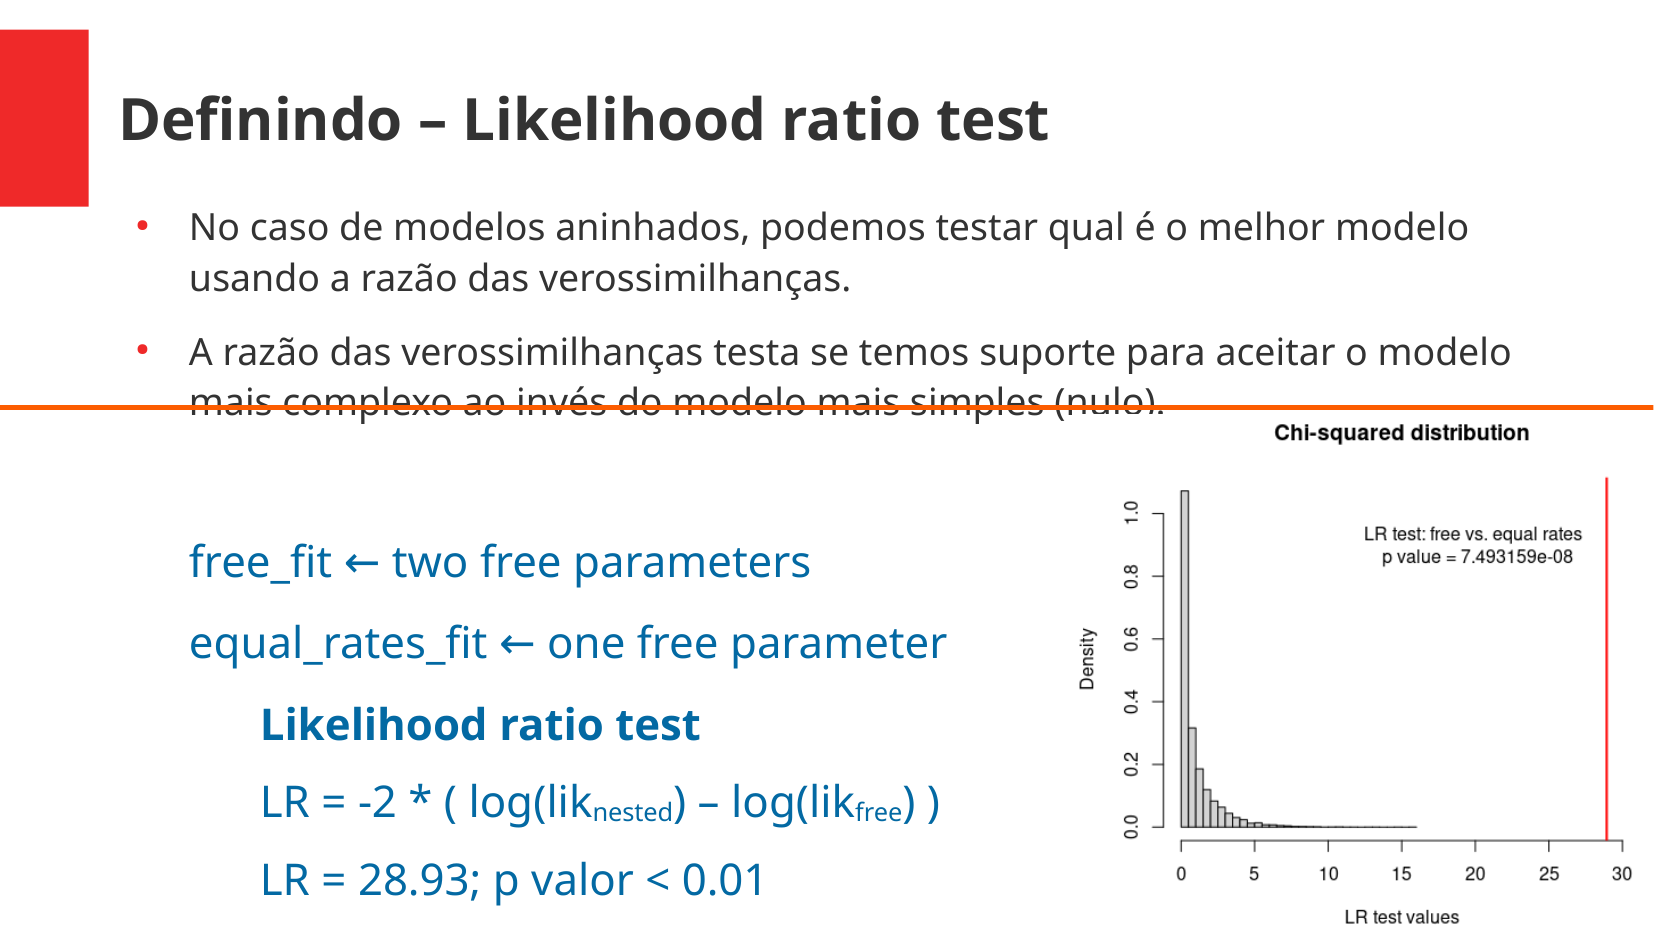

# Definindo – Likelihood ratio test
No caso de modelos aninhados, podemos testar qual é o melhor modelo usando a razão das verossimilhanças.
A razão das verossimilhanças testa se temos suporte para aceitar o modelo mais complexo ao invés do modelo mais simples (nulo).
free_fit ← two free parameters
equal_rates_fit ← one free parameter
Likelihood ratio test
LR = -2 * ( log(liknested) – log(likfree) )
LR = 28.93; p valor < 0.01
6